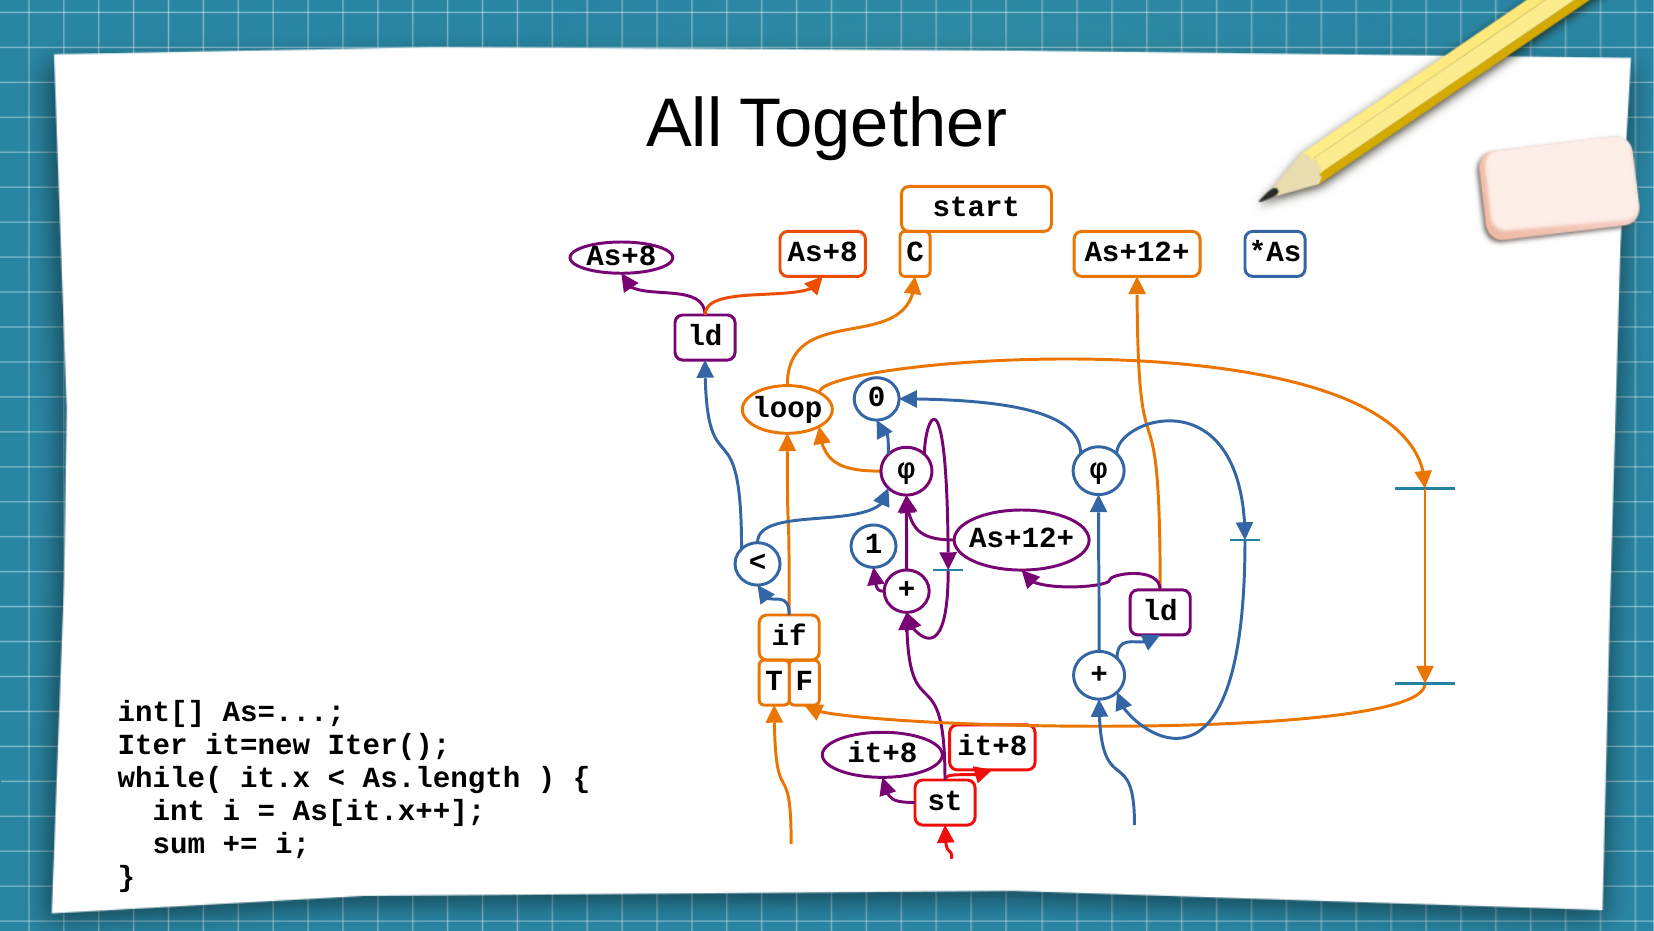

All Together
start
#
As+8
C
As+12+
*As
As+8
ld
0
loop
φ
φ
As+12+
1
<
+
ld
if
+
T
F
int[] As=...;
Iter it=new Iter();
while( it.x < As.length ) {
 int i = As[it.x++];
 sum += i;
}
it+8
it+8
st